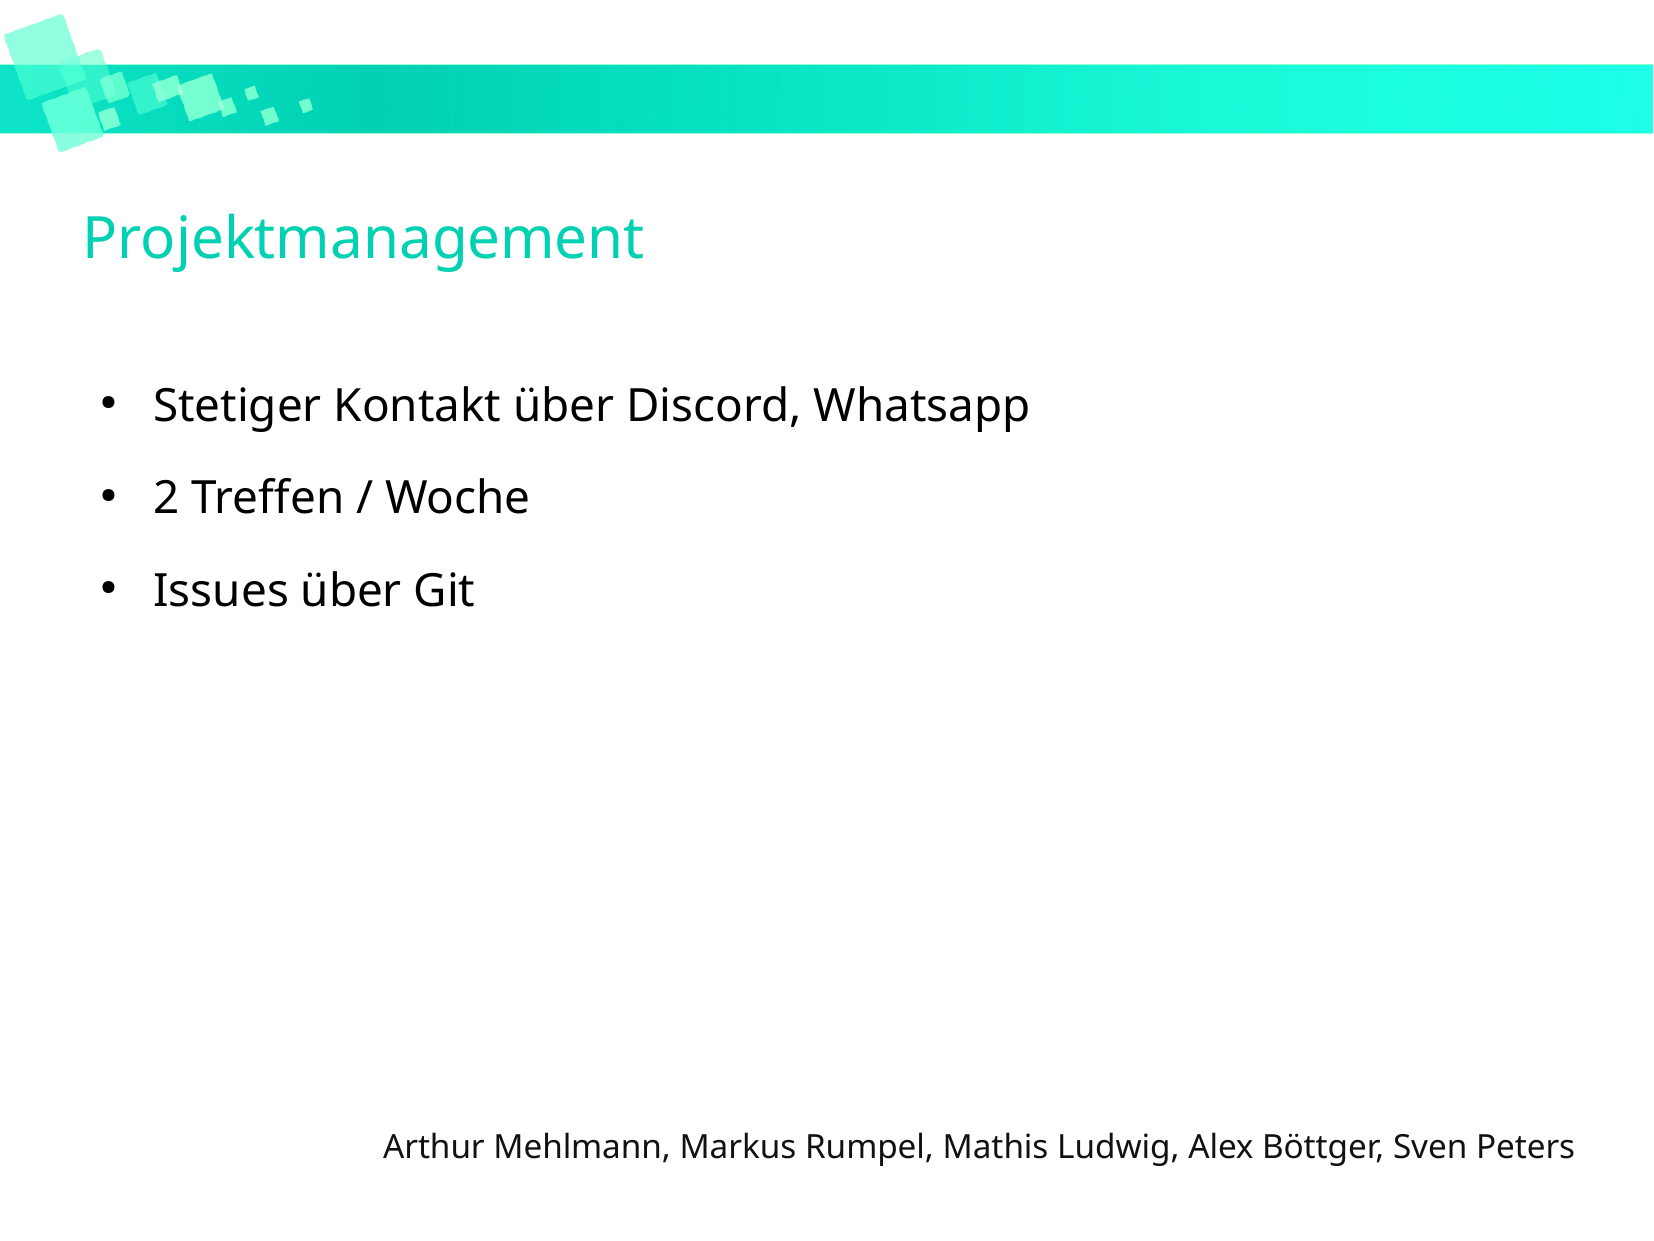

# Projektmanagement
Stetiger Kontakt über Discord, Whatsapp
2 Treffen / Woche
Issues über Git
Arthur Mehlmann, Markus Rumpel, Mathis Ludwig, Alex Böttger, Sven Peters